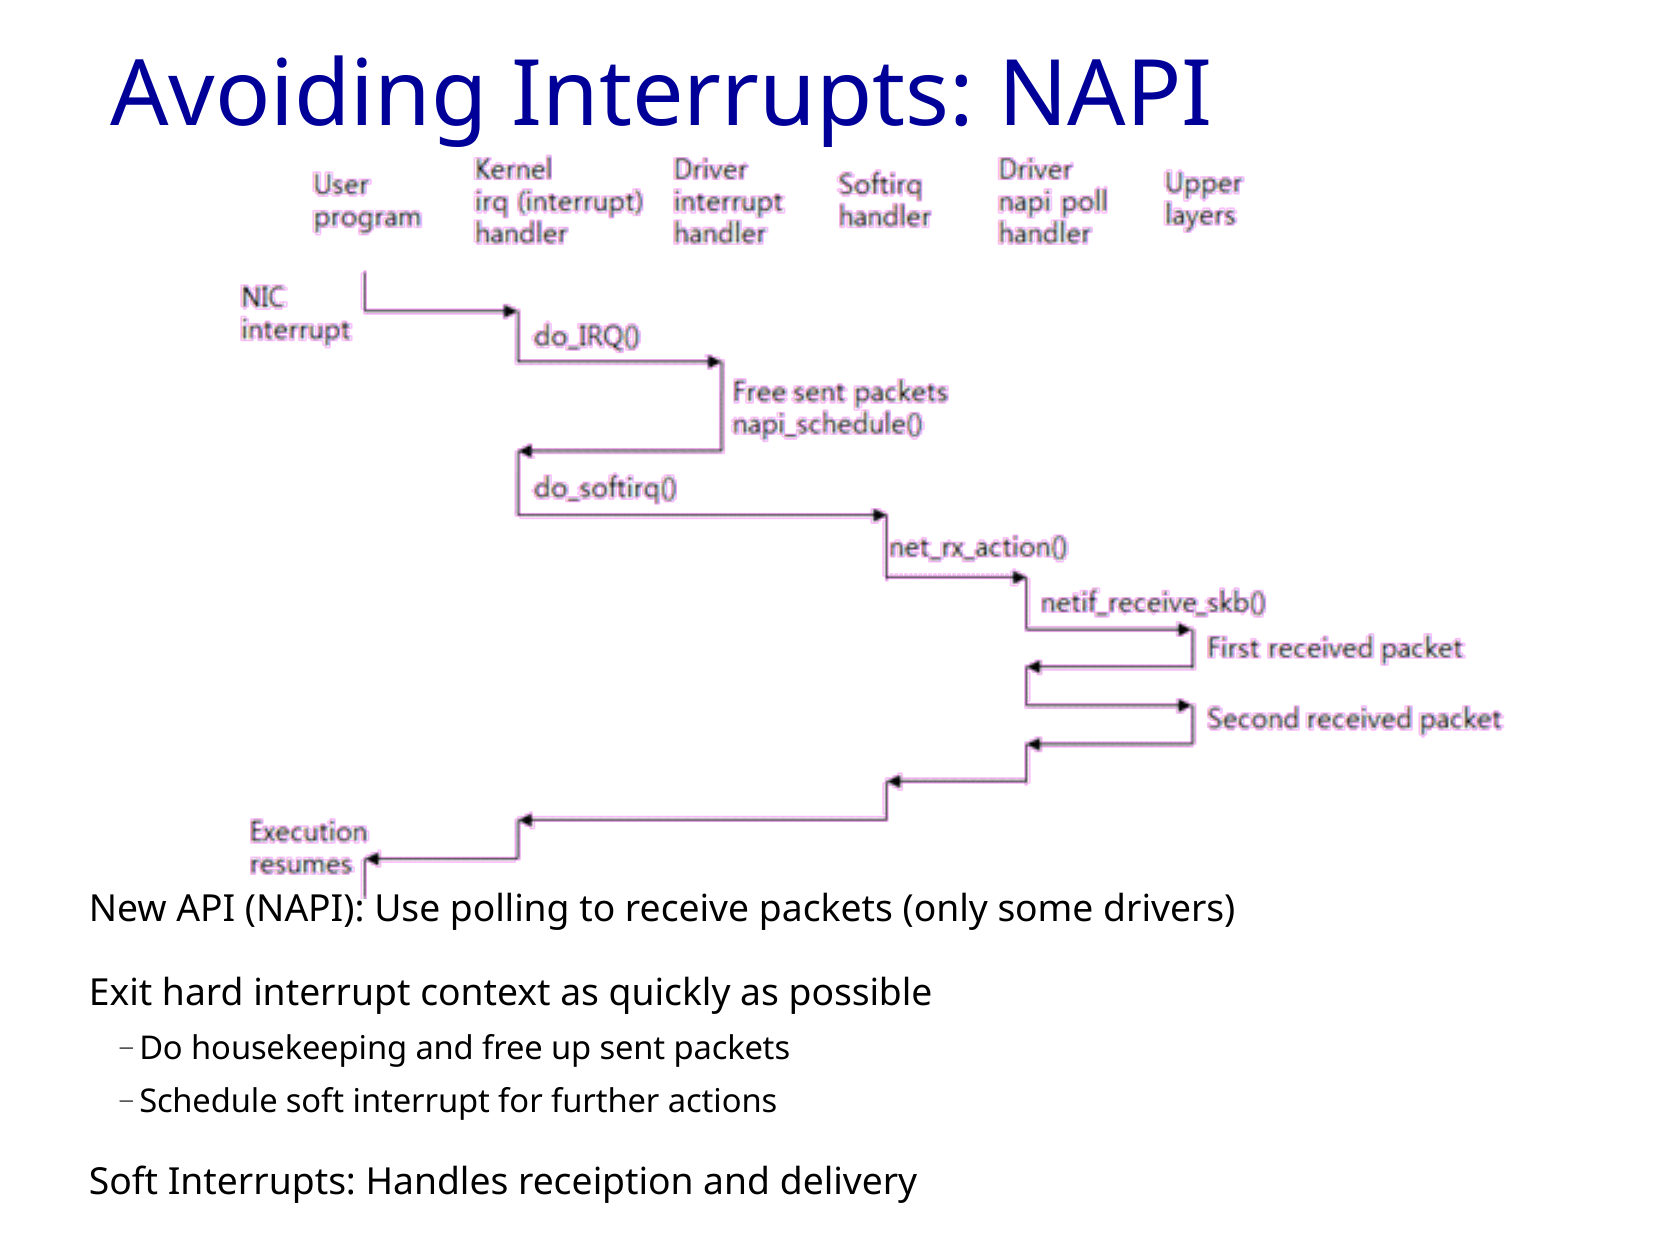

# Avoiding Interrupts: NAPI
New API (NAPI): Use polling to receive packets (only some drivers)
Exit hard interrupt context as quickly as possible
Do housekeeping and free up sent packets
Schedule soft interrupt for further actions
Soft Interrupts: Handles receiption and delivery